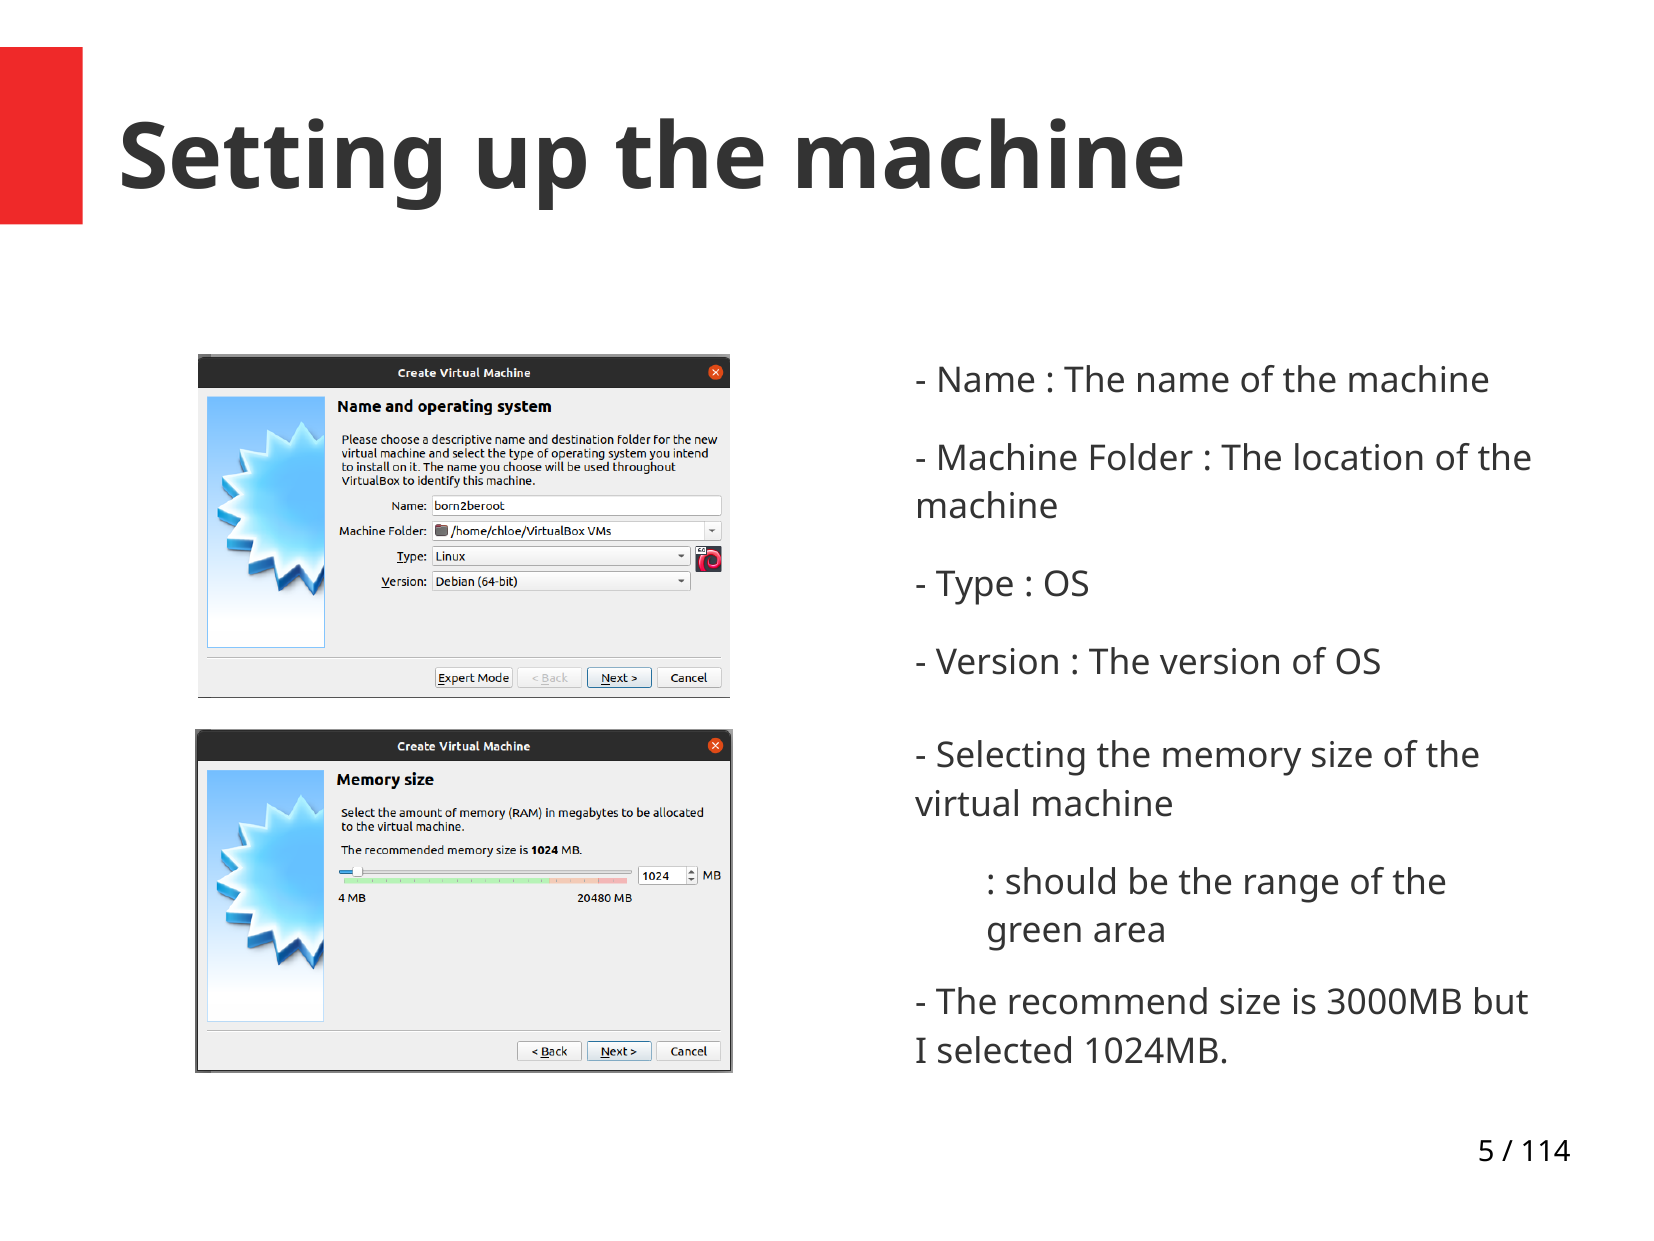

# Setting up the machine
- Name : The name of the machine
- Machine Folder : The location of the machine
- Type : OS
- Version : The version of OS
- Selecting the memory size of the virtual machine
: should be the range of the green area
- The recommend size is 3000MB but I selected 1024MB.
5